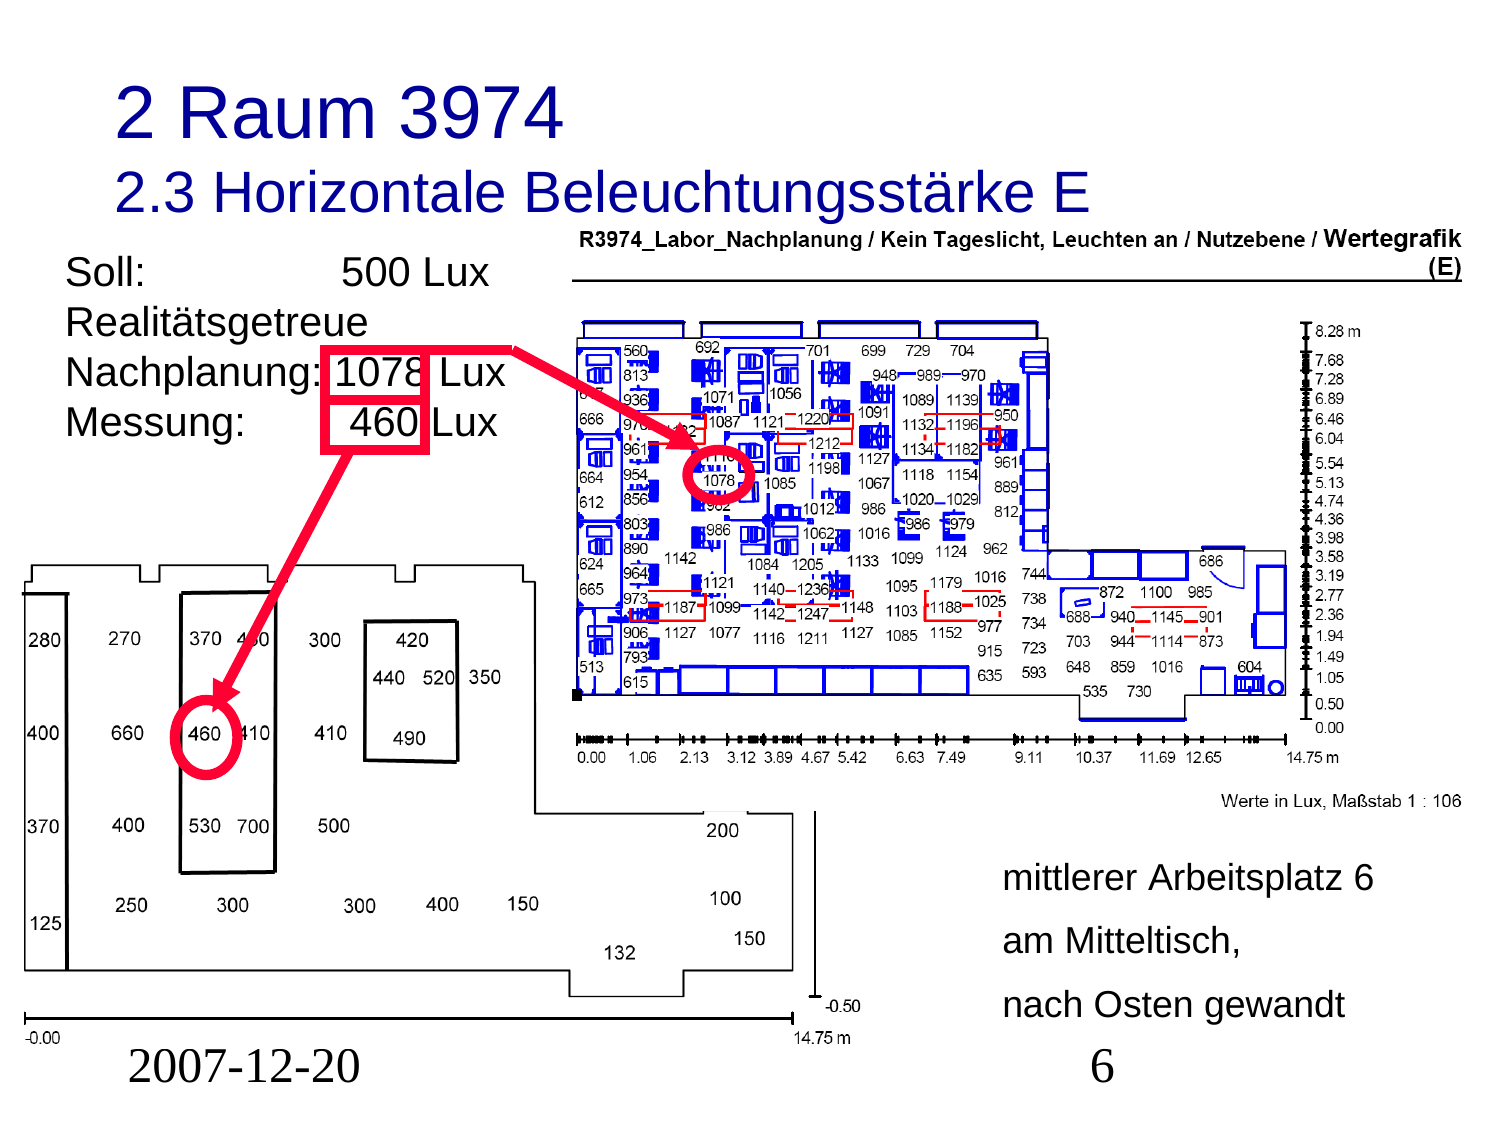

# 2 Raum 3974 2.3 Horizontale Beleuchtungsstärke E
Soll: 500 Lux
Realitätsgetreue
Nachplanung: 1078 Lux
Messung: 460 Lux
mittlerer Arbeitsplatz 6
am Mitteltisch,
nach Osten gewandt
2007-12-20
6